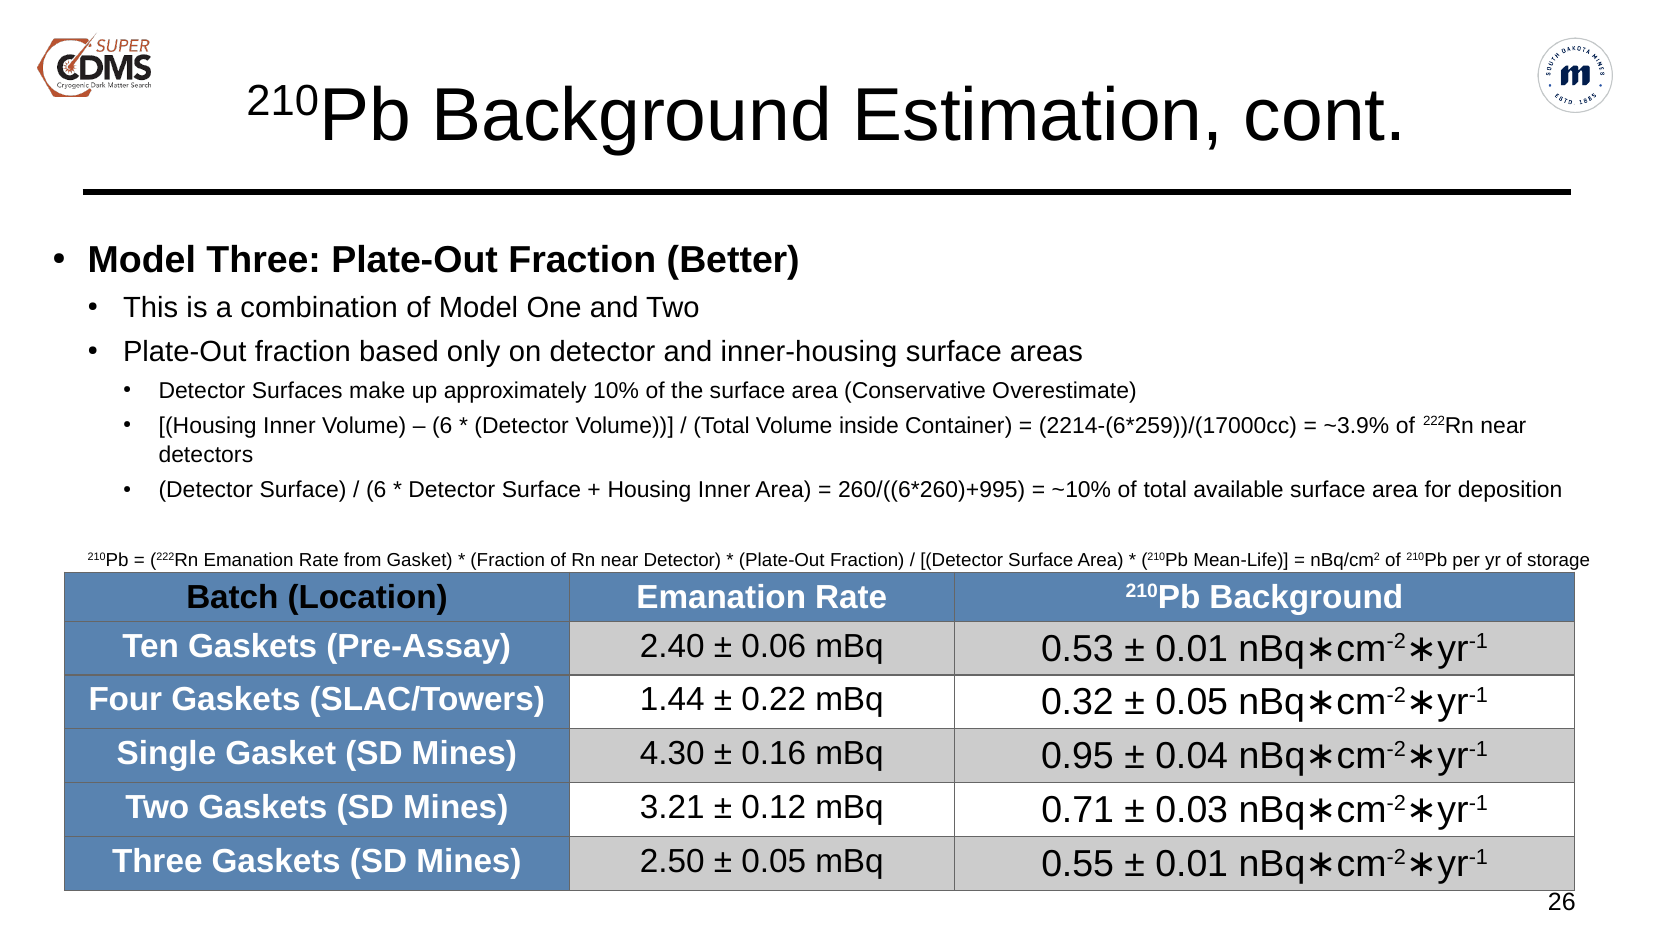

# 210Pb Background Estimation, cont.
Model Three: Plate-Out Fraction (Better)
This is a combination of Model One and Two
Plate-Out fraction based only on detector and inner-housing surface areas
Detector Surfaces make up approximately 10% of the surface area (Conservative Overestimate)
[(Housing Inner Volume) – (6 * (Detector Volume))] / (Total Volume inside Container) = (2214-(6*259))/(17000cc) = ~3.9% of 222Rn near detectors
(Detector Surface) / (6 * Detector Surface + Housing Inner Area) = 260/((6*260)+995) = ~10% of total available surface area for deposition
210Pb = (222Rn Emanation Rate from Gasket) * (Fraction of Rn near Detector) * (Plate-Out Fraction) / [(Detector Surface Area) * (210Pb Mean-Life)] = nBq/cm2 of 210Pb per yr of storage
| Batch (Location) | Emanation Rate | 210Pb Background |
| --- | --- | --- |
| Ten Gaskets (Pre-Assay) | 2.40 ± 0.06 mBq | 0.53 ± 0.01 nBq∗cm-2∗yr-1 |
| Four Gaskets (SLAC/Towers) | 1.44 ± 0.22 mBq | 0.32 ± 0.05 nBq∗cm-2∗yr-1 |
| Single Gasket (SD Mines) | 4.30 ± 0.16 mBq | 0.95 ± 0.04 nBq∗cm-2∗yr-1 |
| Two Gaskets (SD Mines) | 3.21 ± 0.12 mBq | 0.71 ± 0.03 nBq∗cm-2∗yr-1 |
| Three Gaskets (SD Mines) | 2.50 ± 0.05 mBq | 0.55 ± 0.01 nBq∗cm-2∗yr-1 |